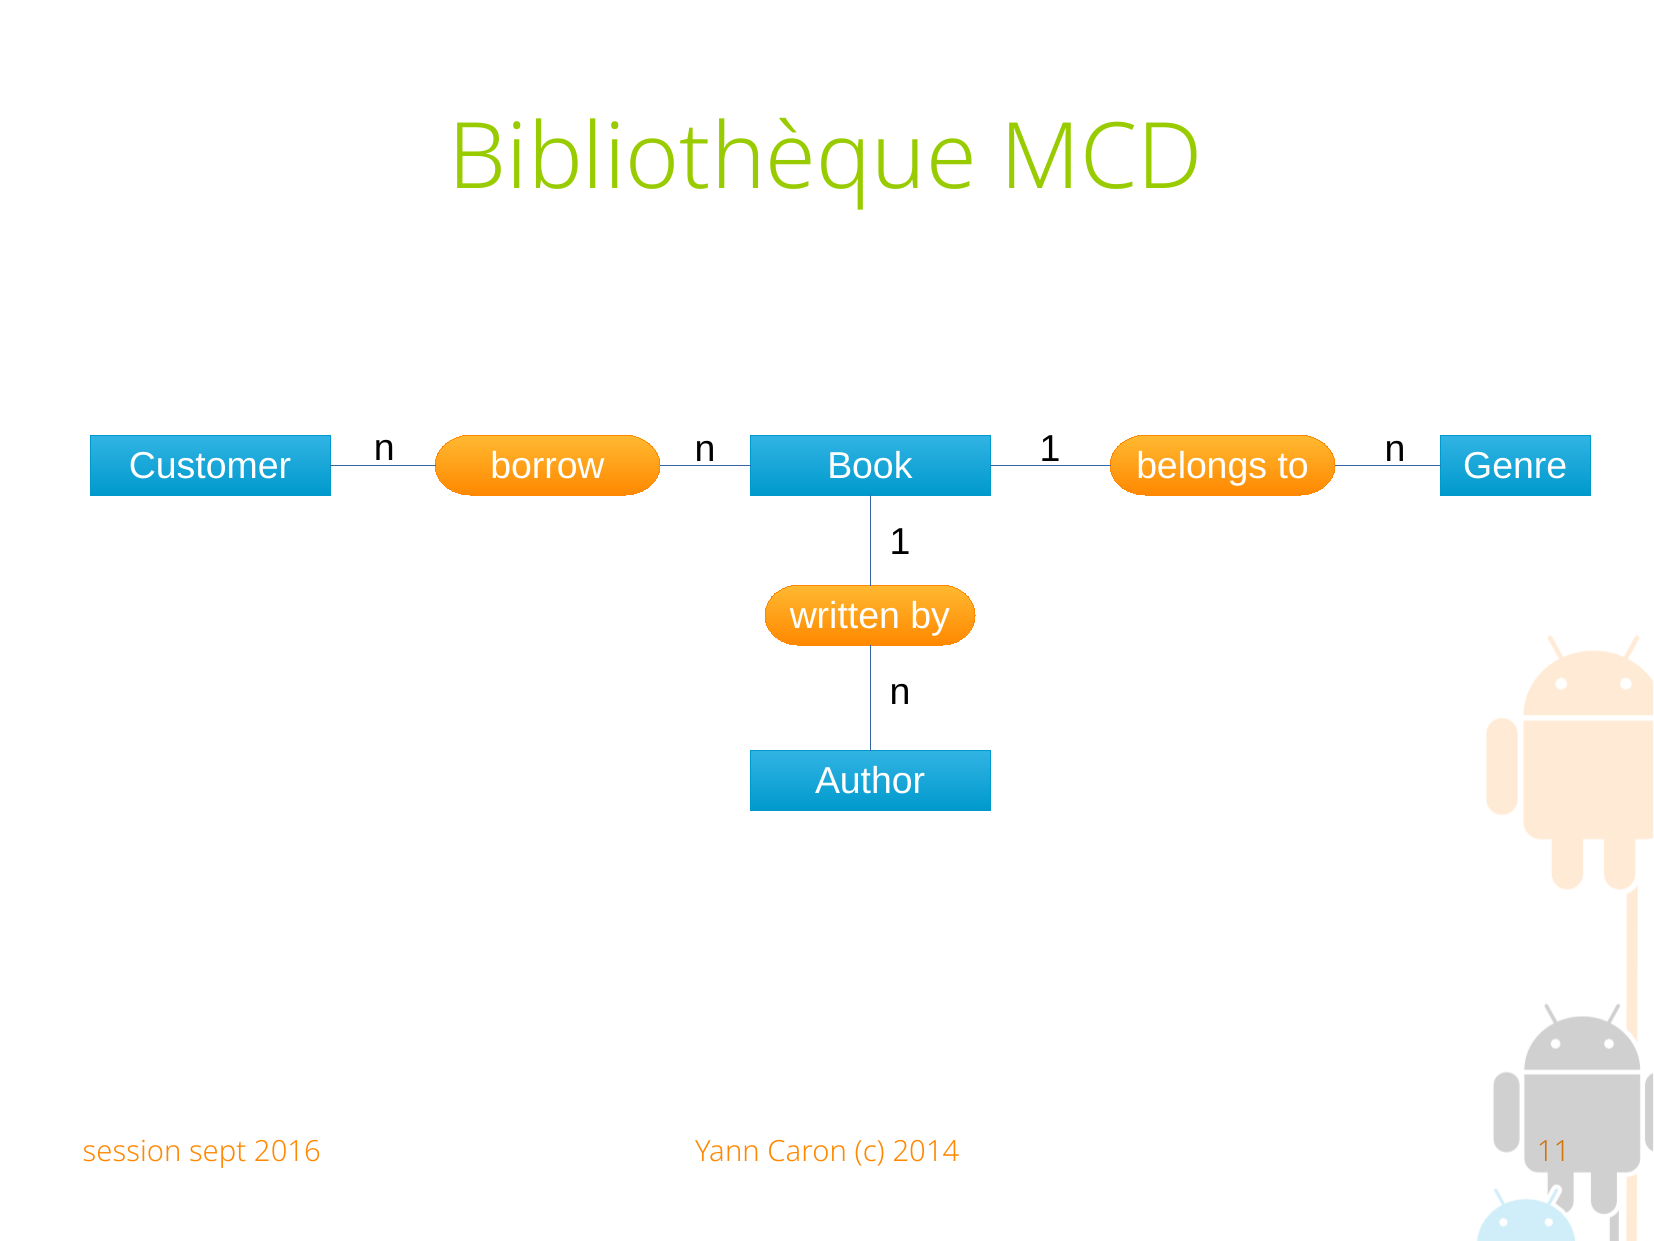

# Bibliothèque MCD
n
n
1
n
Customer
borrow
Book
belongs to
Genre
1
written by
n
Author
session sept 2016
Yann Caron (c) 2014
11